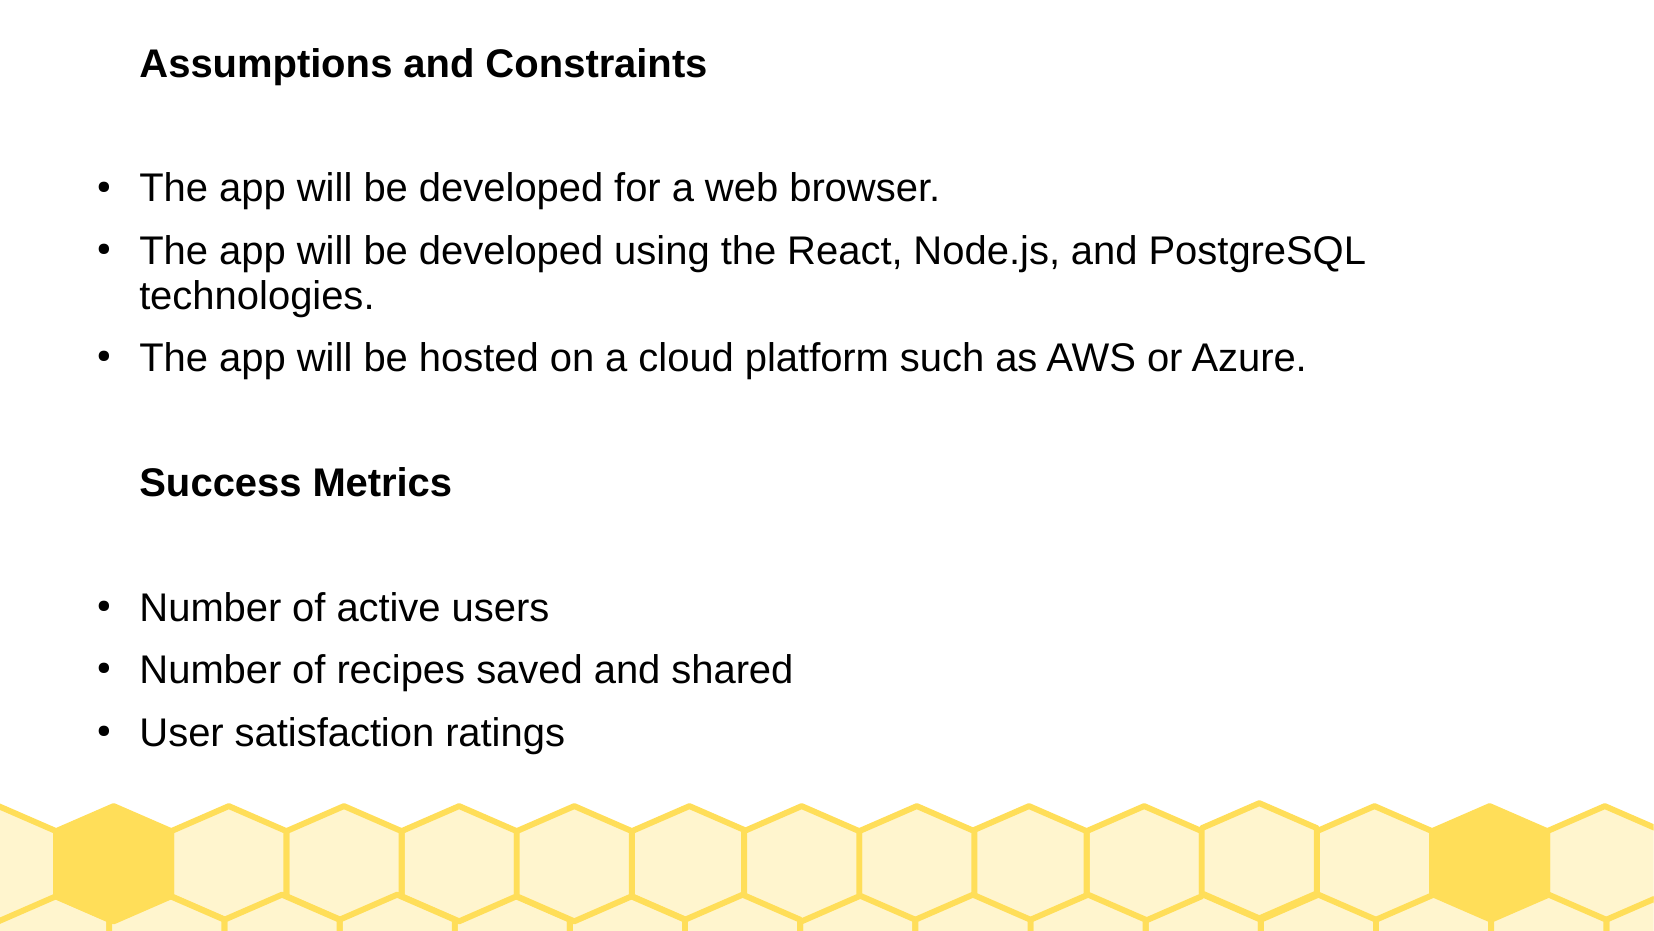

# Assumptions and Constraints
The app will be developed for a web browser.
The app will be developed using the React, Node.js, and PostgreSQL technologies.
The app will be hosted on a cloud platform such as AWS or Azure.
Success Metrics
Number of active users
Number of recipes saved and shared
User satisfaction ratings